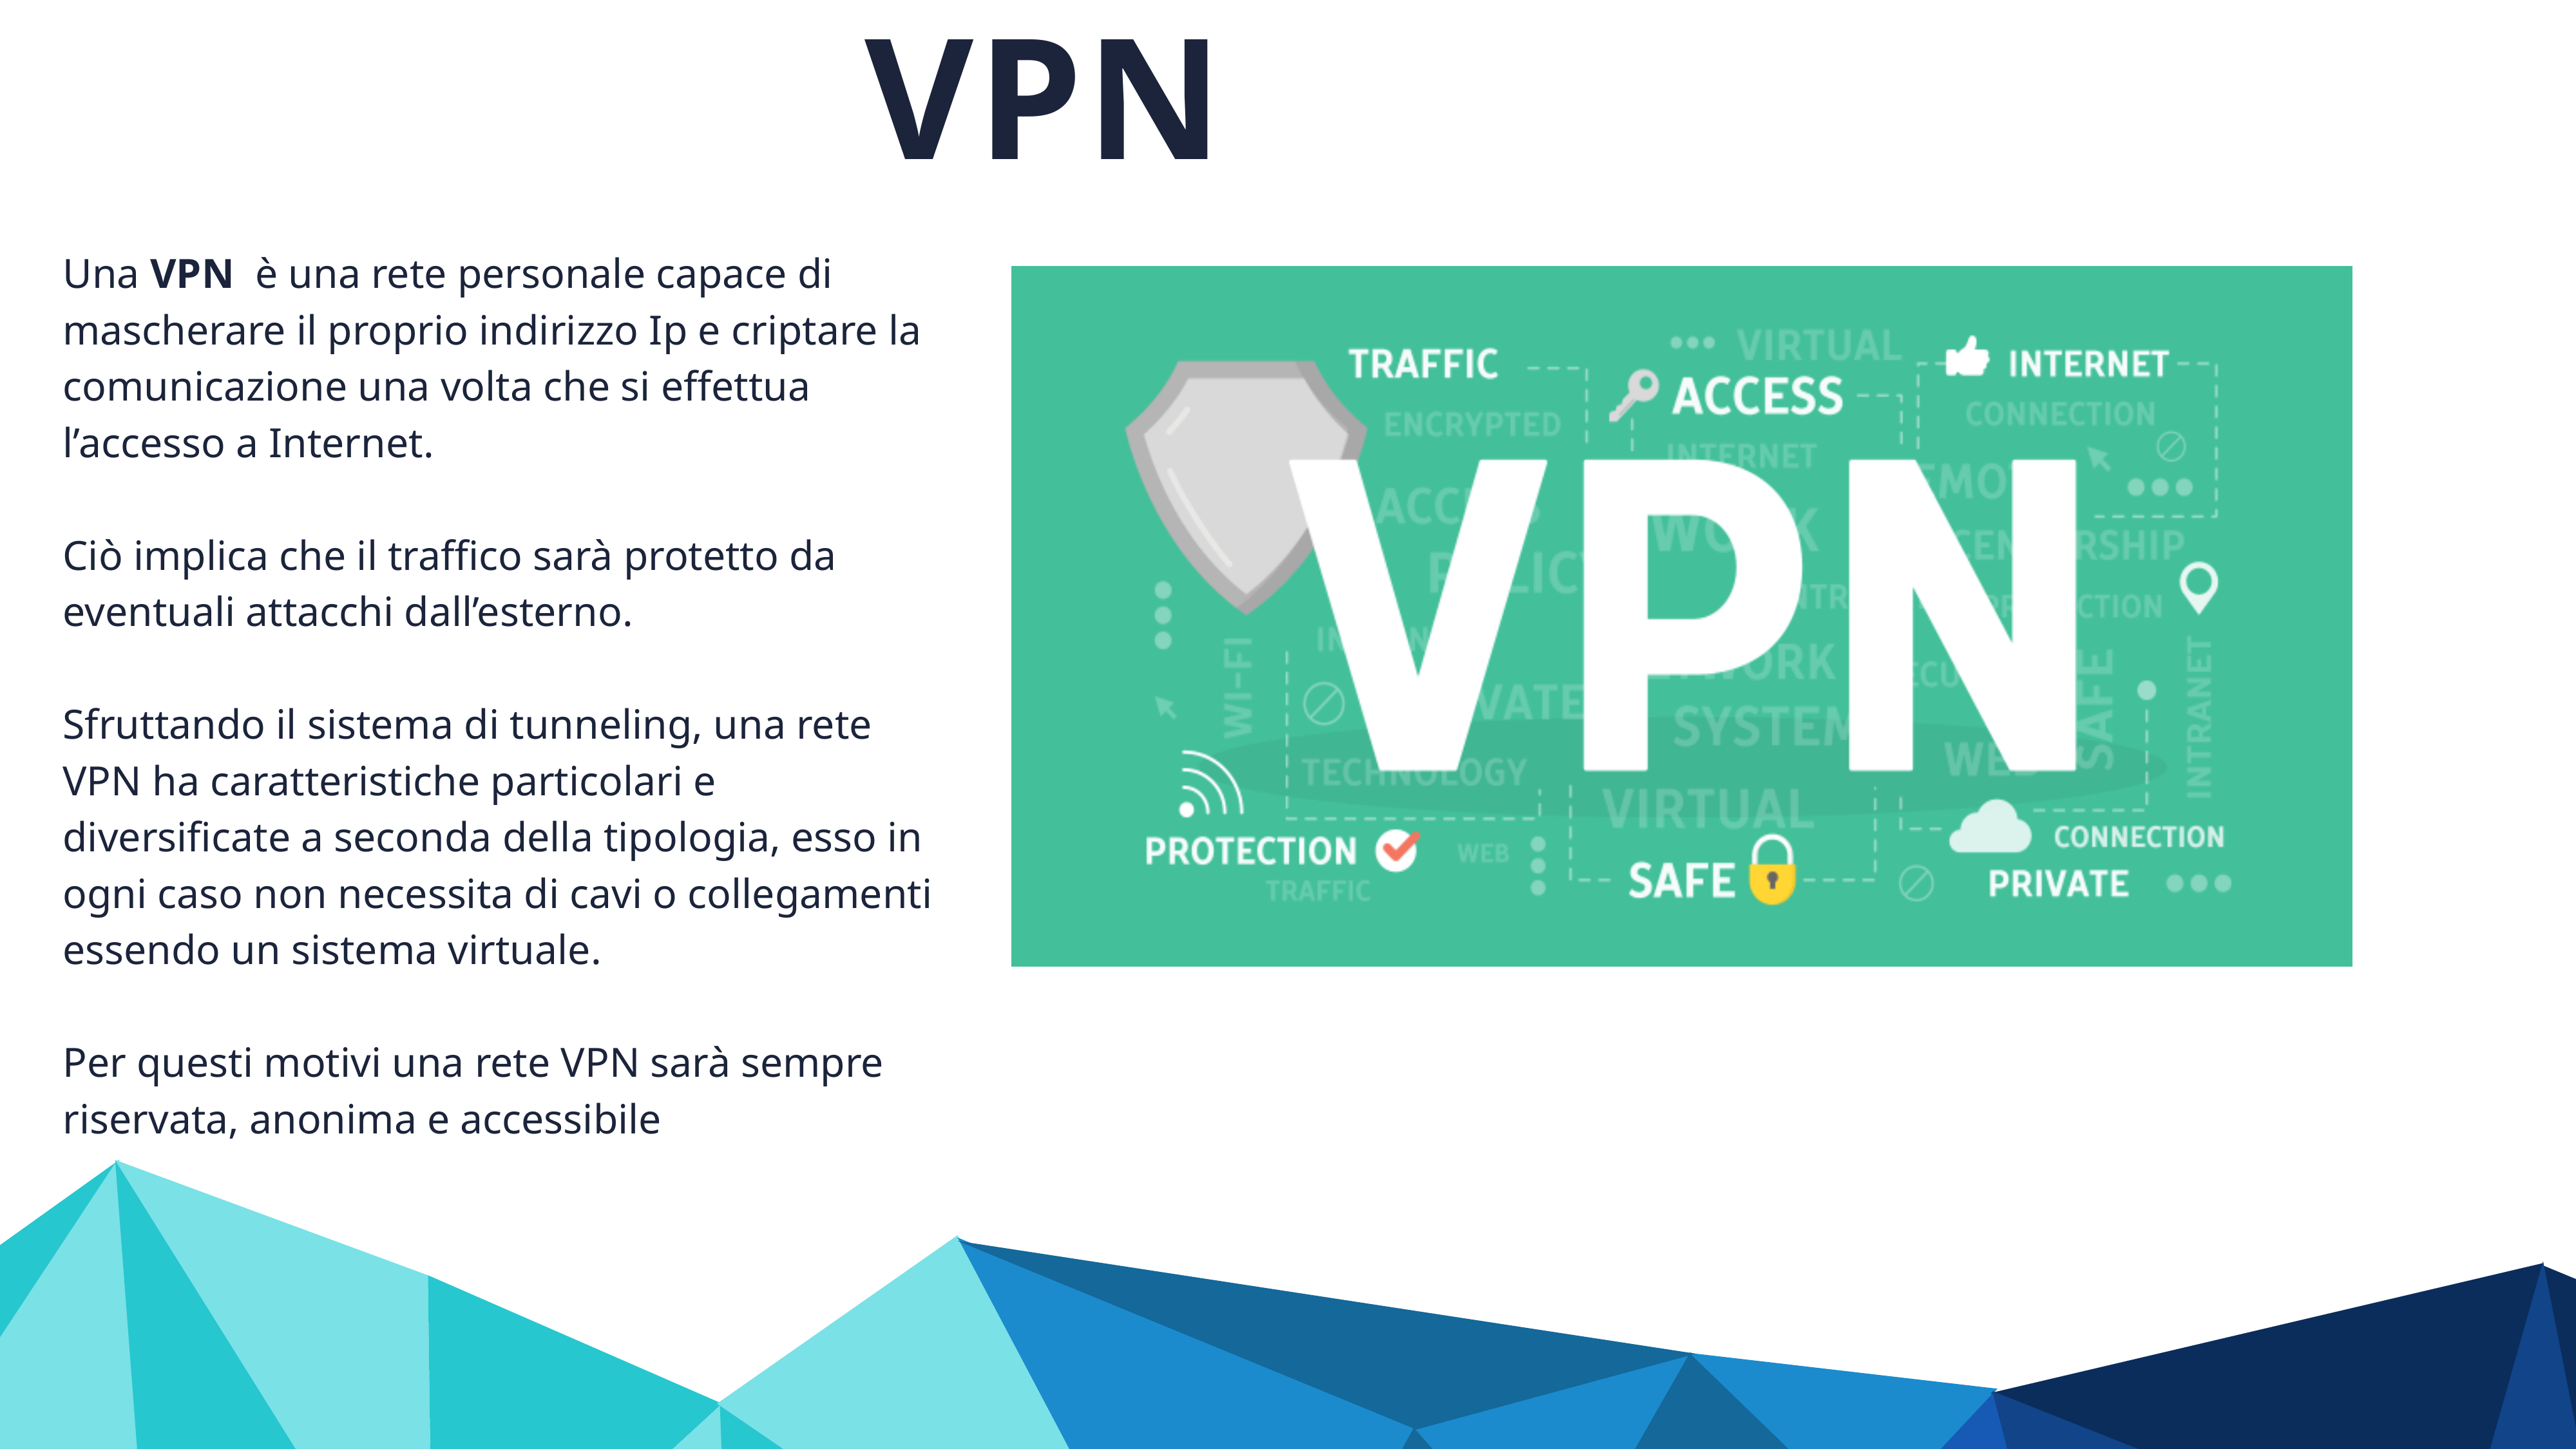

VPN
Una VPN è una rete personale capace di mascherare il proprio indirizzo Ip e criptare la comunicazione una volta che si effettua l’accesso a Internet.
Ciò implica che il traffico sarà protetto da eventuali attacchi dall’esterno.
Sfruttando il sistema di tunneling, una rete VPN ha caratteristiche particolari e diversificate a seconda della tipologia, esso in ogni caso non necessita di cavi o collegamenti essendo un sistema virtuale.
Per questi motivi una rete VPN sarà sempre riservata, anonima e accessibile